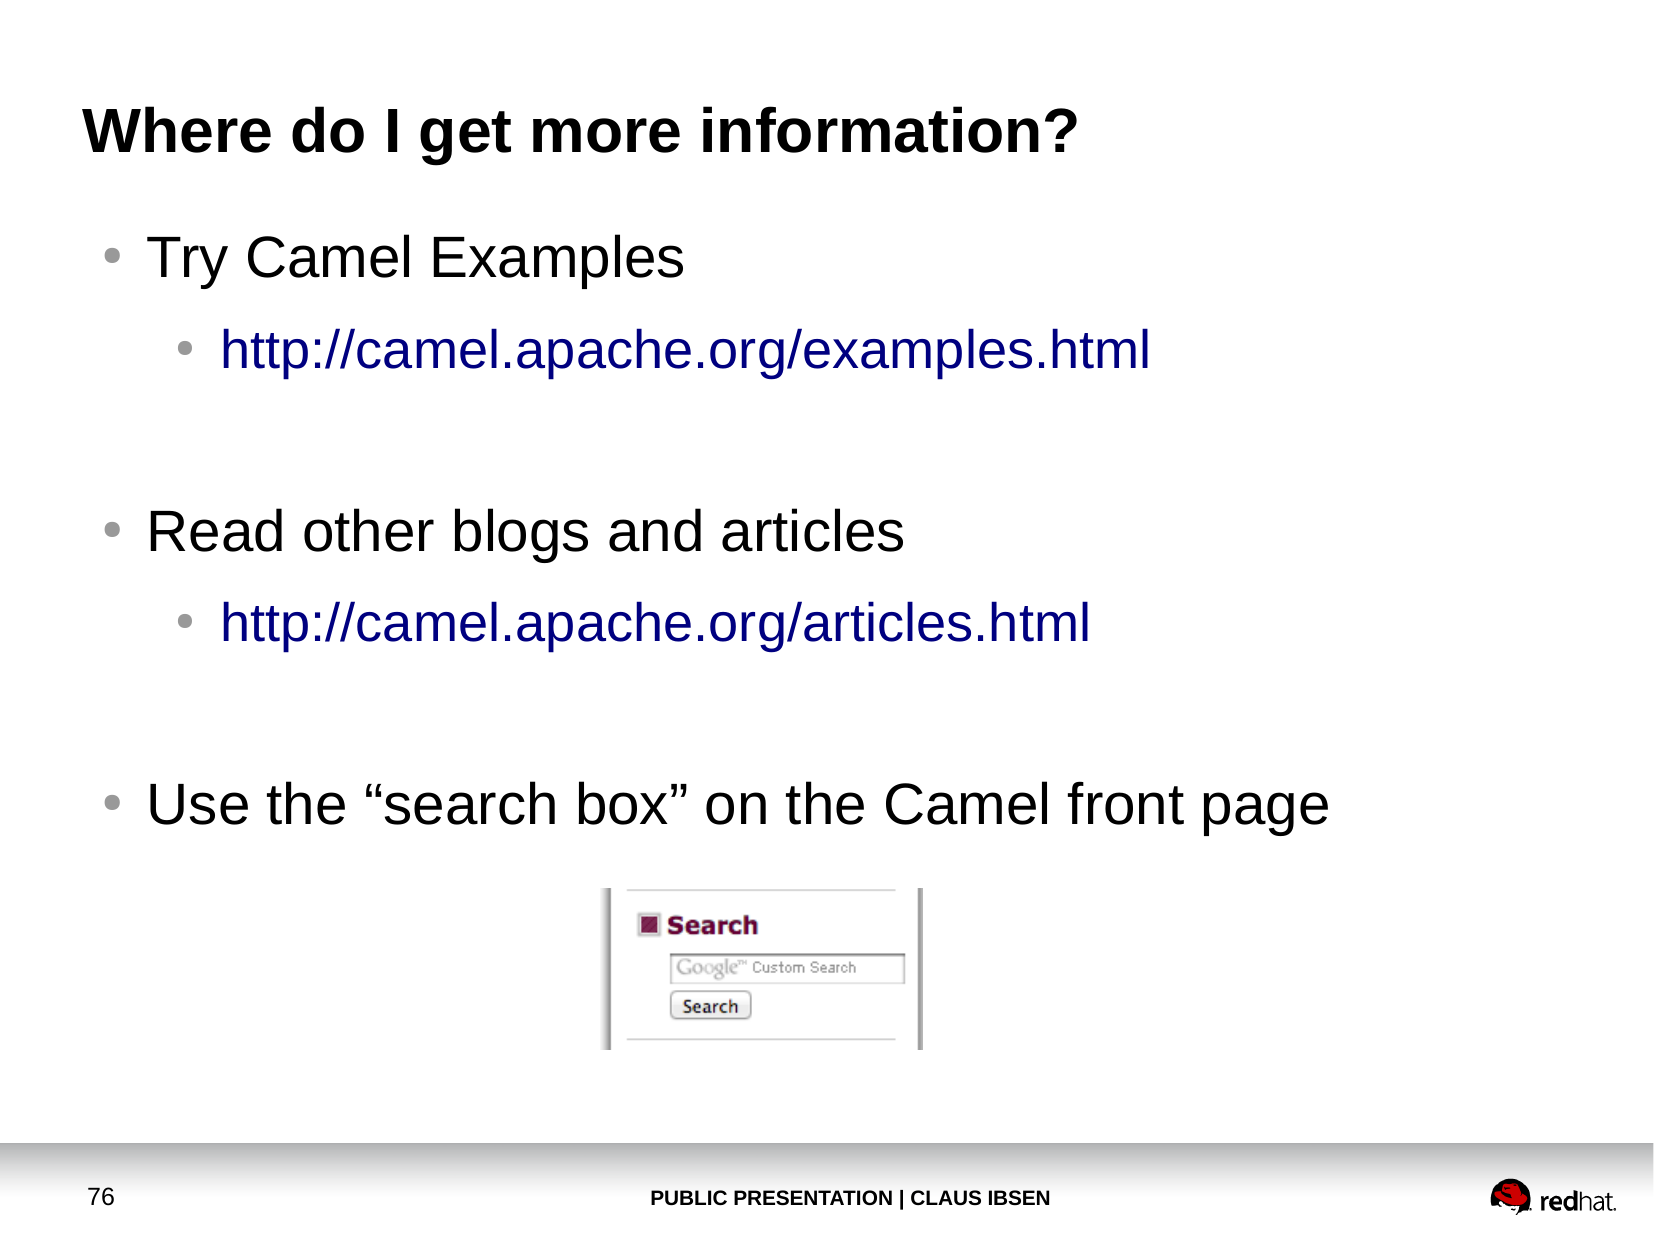

# Where do I get more information?
Try Camel Examples
http://camel.apache.org/examples.html
Read other blogs and articles
http://camel.apache.org/articles.html
Use the “search box” on the Camel front page